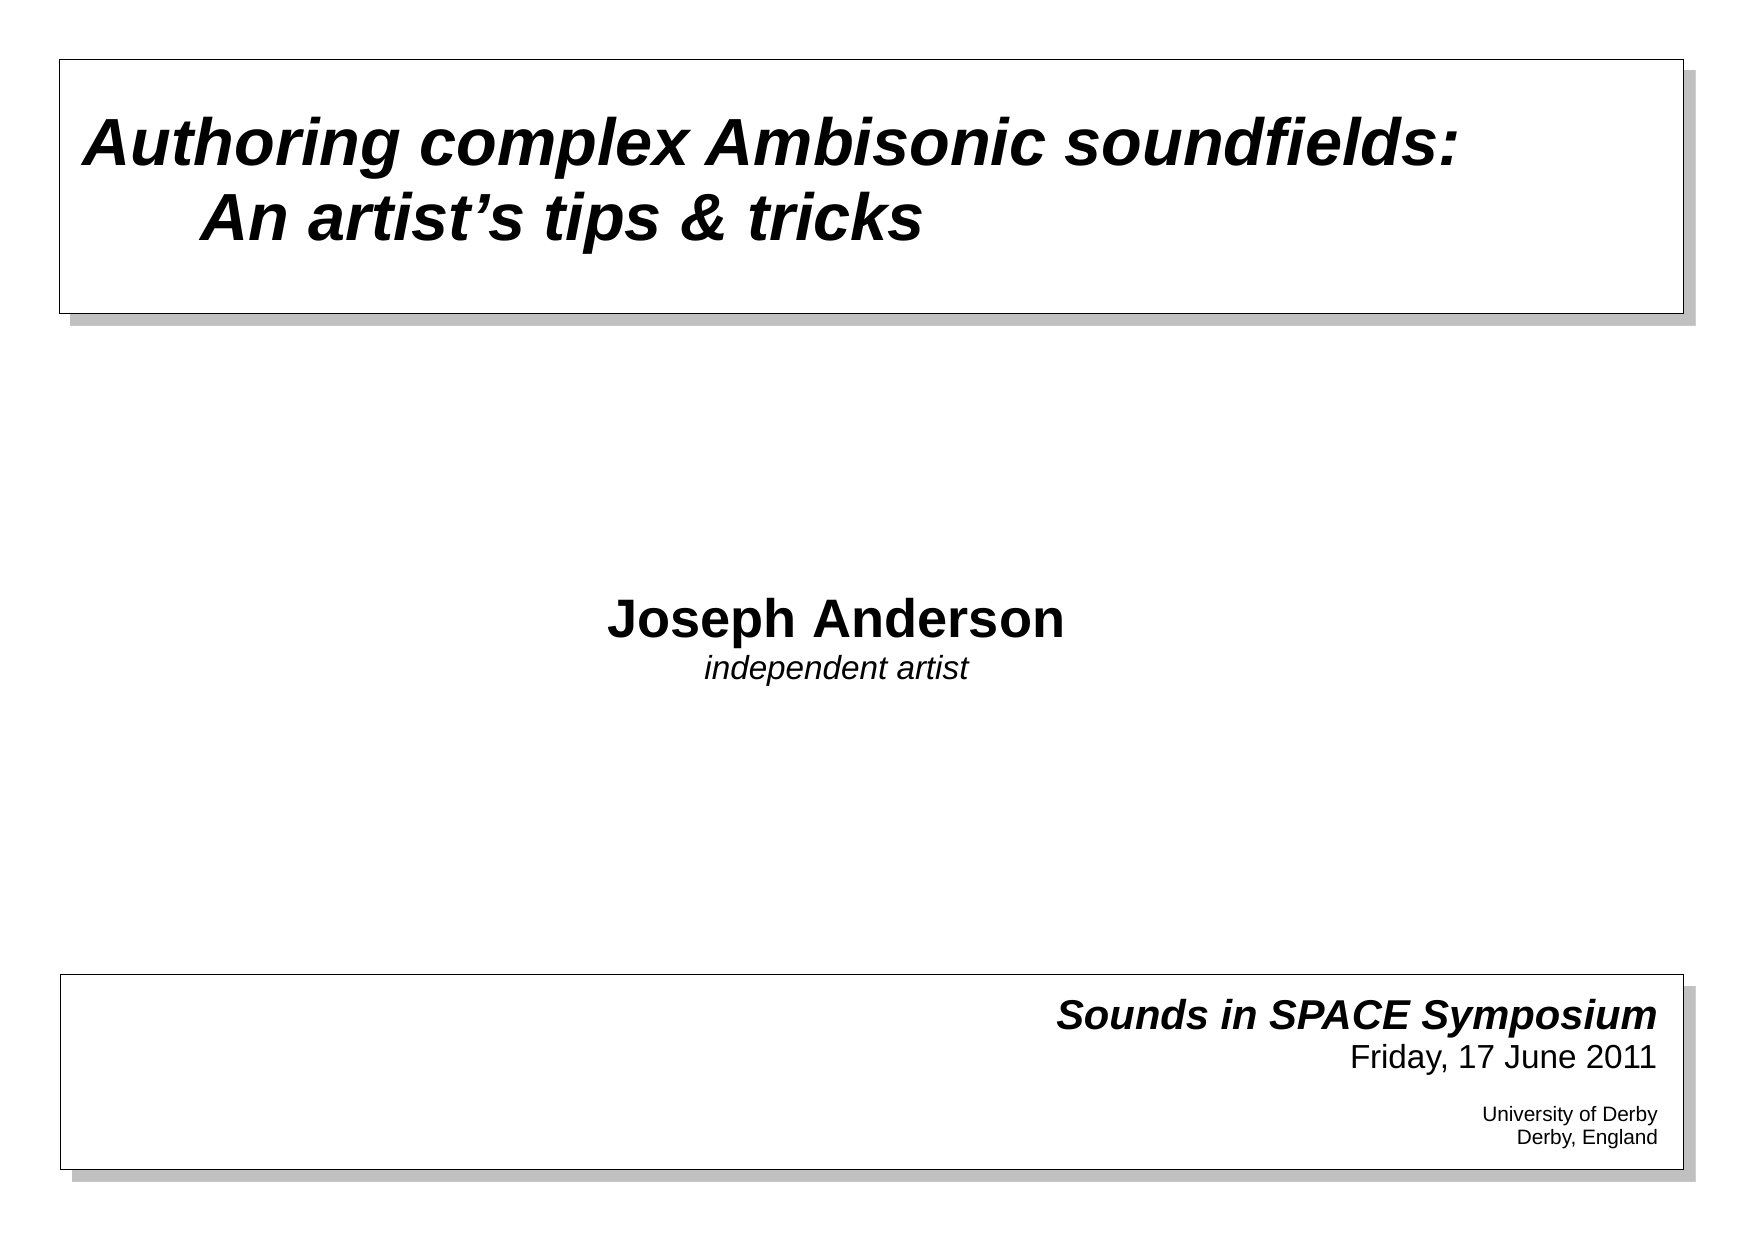

Authoring complex Ambisonic soundfields:
	An artist’s tips & tricks
Joseph Anderson
independent artist
# Sounds in SPACE Symposium Friday, 17 June 2011
University of Derby
Derby, England